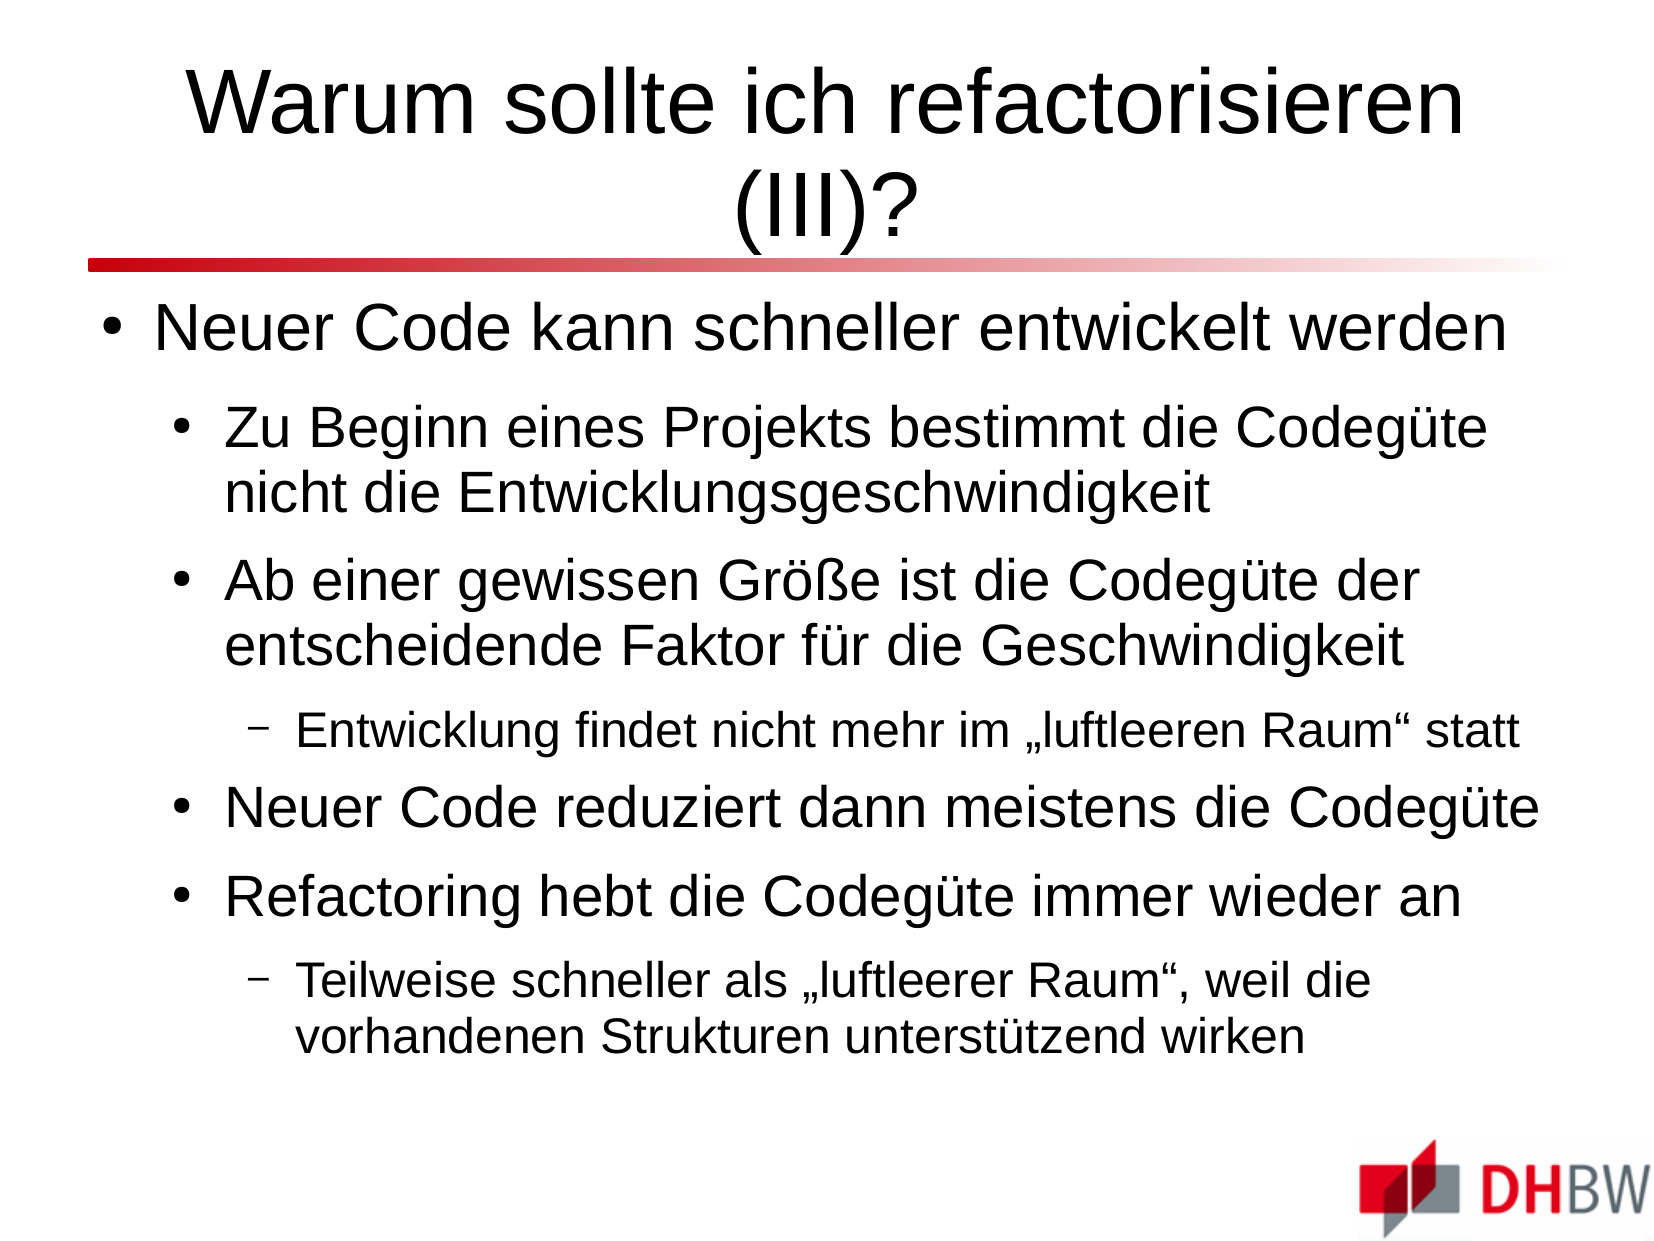

# Warum sollte ich refactorisieren (III)?
Neuer Code kann schneller entwickelt werden
Zu Beginn eines Projekts bestimmt die Codegüte nicht die Entwicklungsgeschwindigkeit
Ab einer gewissen Größe ist die Codegüte der entscheidende Faktor für die Geschwindigkeit
Entwicklung findet nicht mehr im „luftleeren Raum“ statt
Neuer Code reduziert dann meistens die Codegüte
Refactoring hebt die Codegüte immer wieder an
Teilweise schneller als „luftleerer Raum“, weil die vorhandenen Strukturen unterstützend wirken